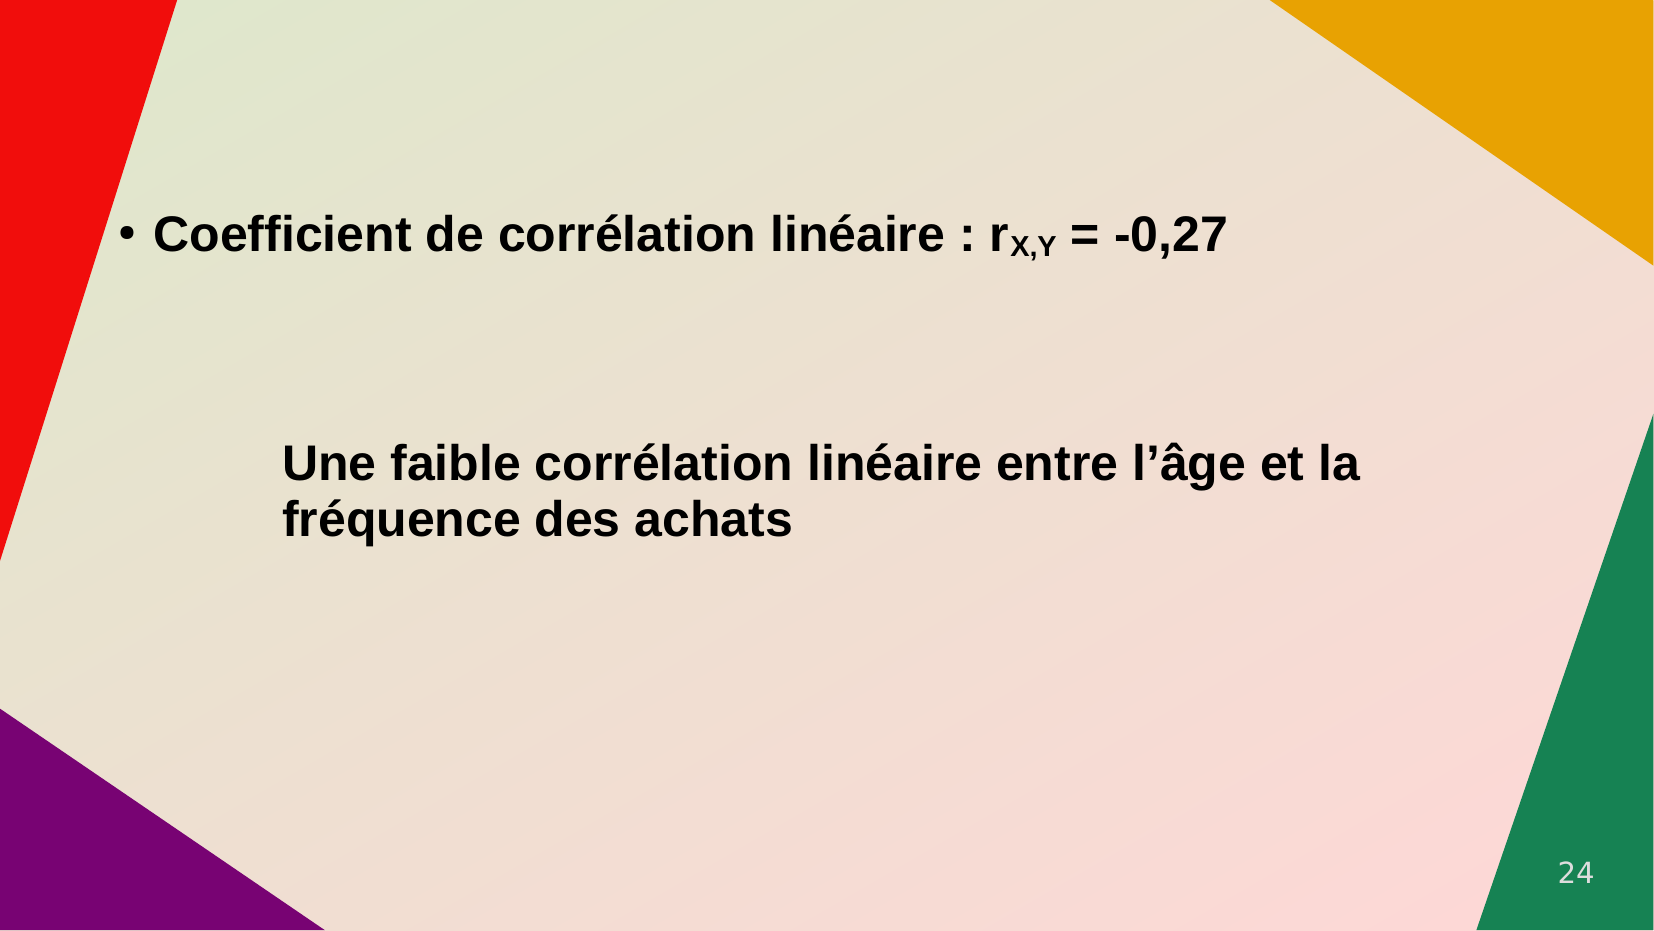

# Coefficient de corrélation linéaire : rX,Y = -0,27
Une faible corrélation linéaire entre l’âge et la fréquence des achats
24